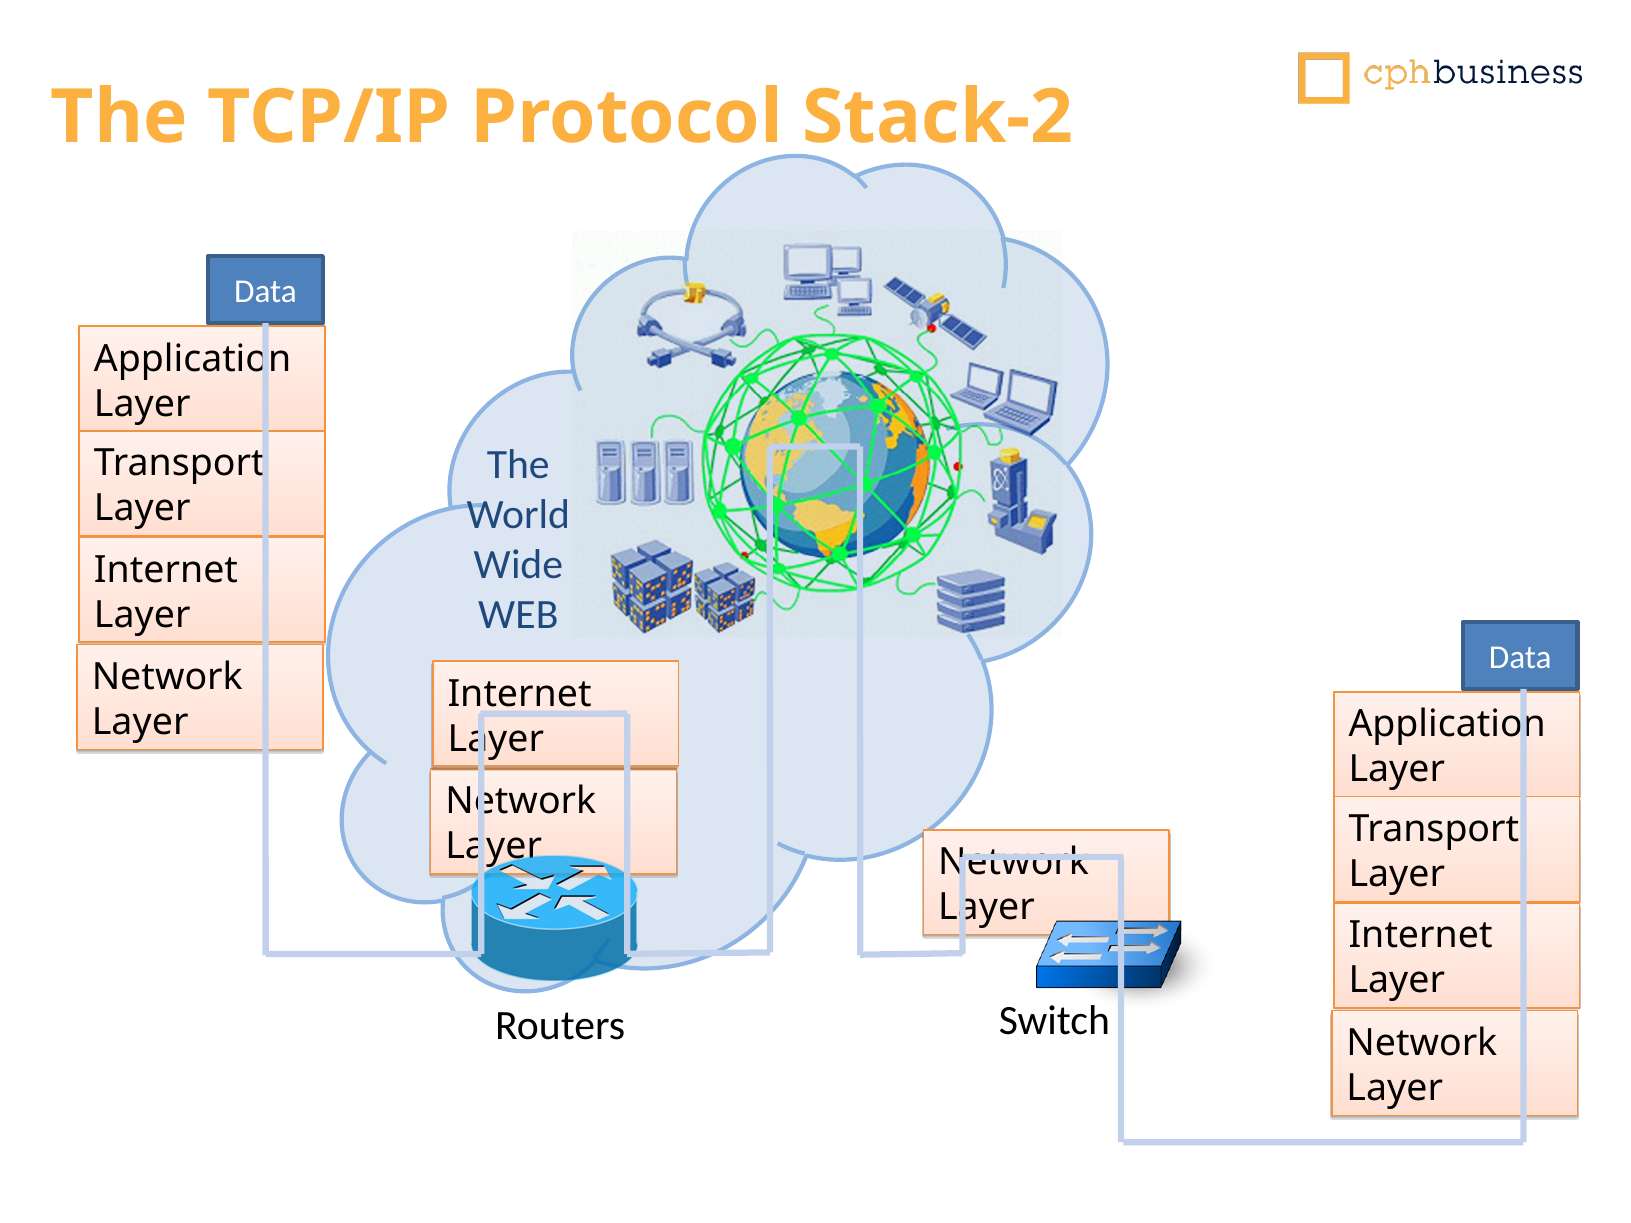

The World
Wide
WEB
The TCP/IP Protocol Stack-2
Data
Application Layer
Transport
Layer
Internet
Layer
Data
Network Layer
Internet
Layer
Network Layer
Routers
Application Layer
Transport
Layer
Network Layer
Switch
Internet
Layer
Network Layer